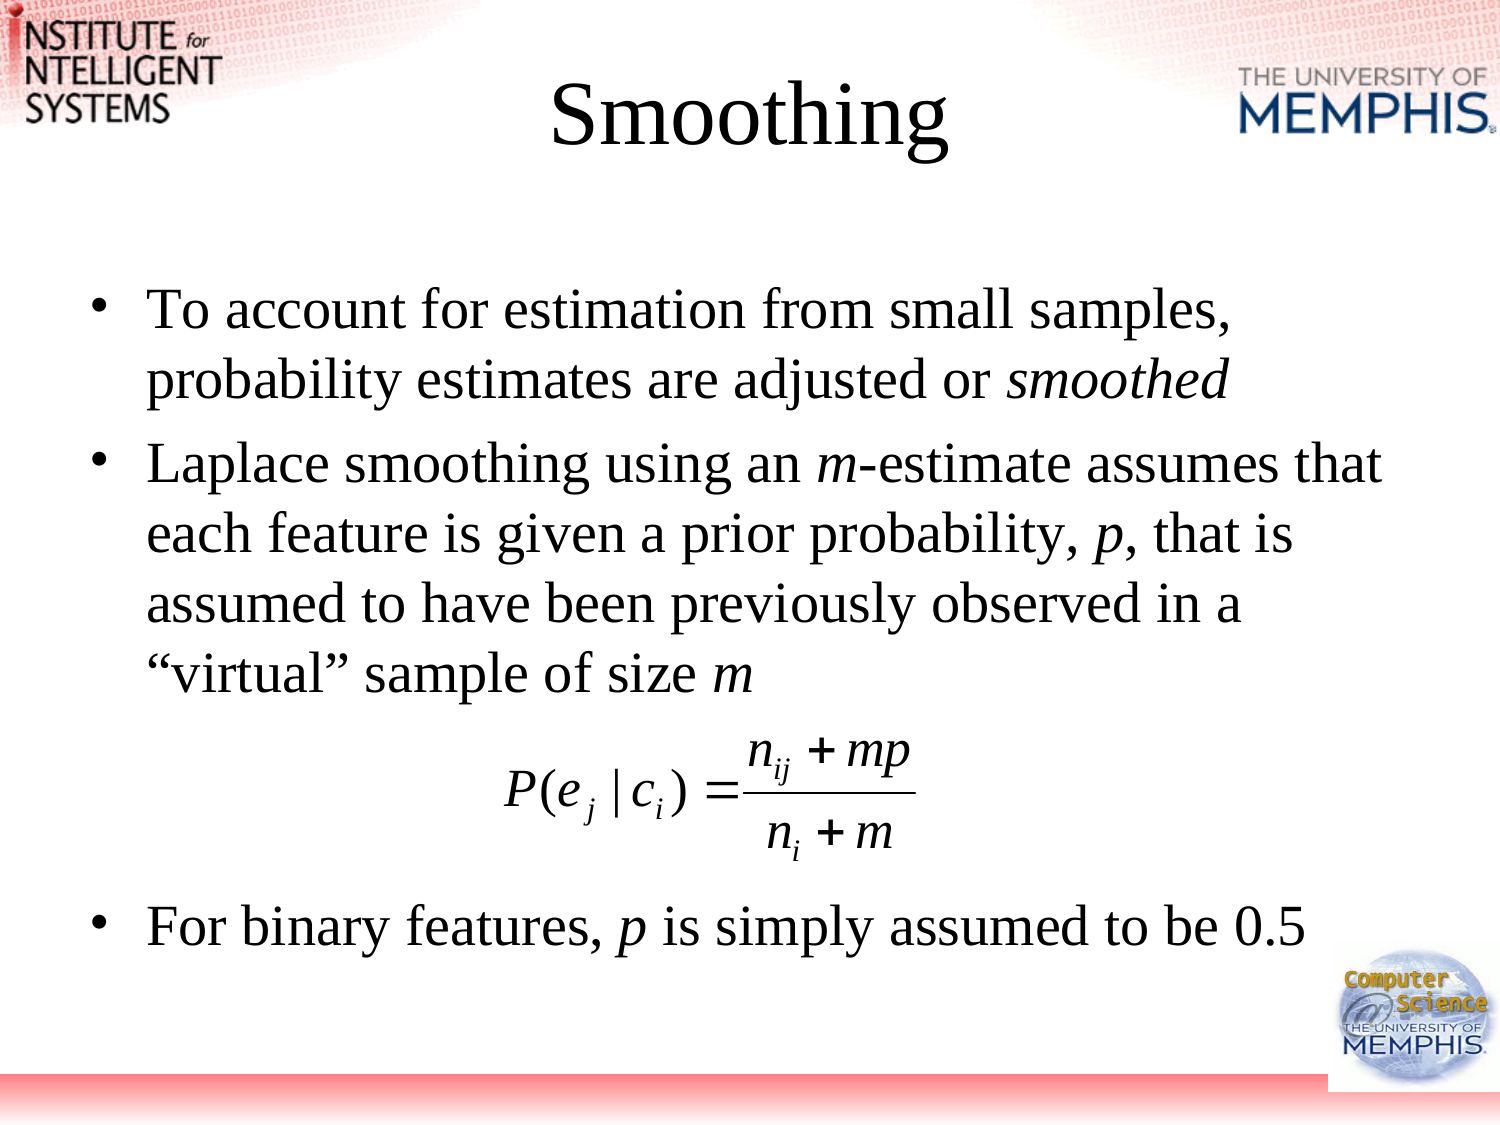

# Smoothing
To account for estimation from small samples, probability estimates are adjusted or smoothed
Laplace smoothing using an m-estimate assumes that each feature is given a prior probability, p, that is assumed to have been previously observed in a “virtual” sample of size m
For binary features, p is simply assumed to be 0.5